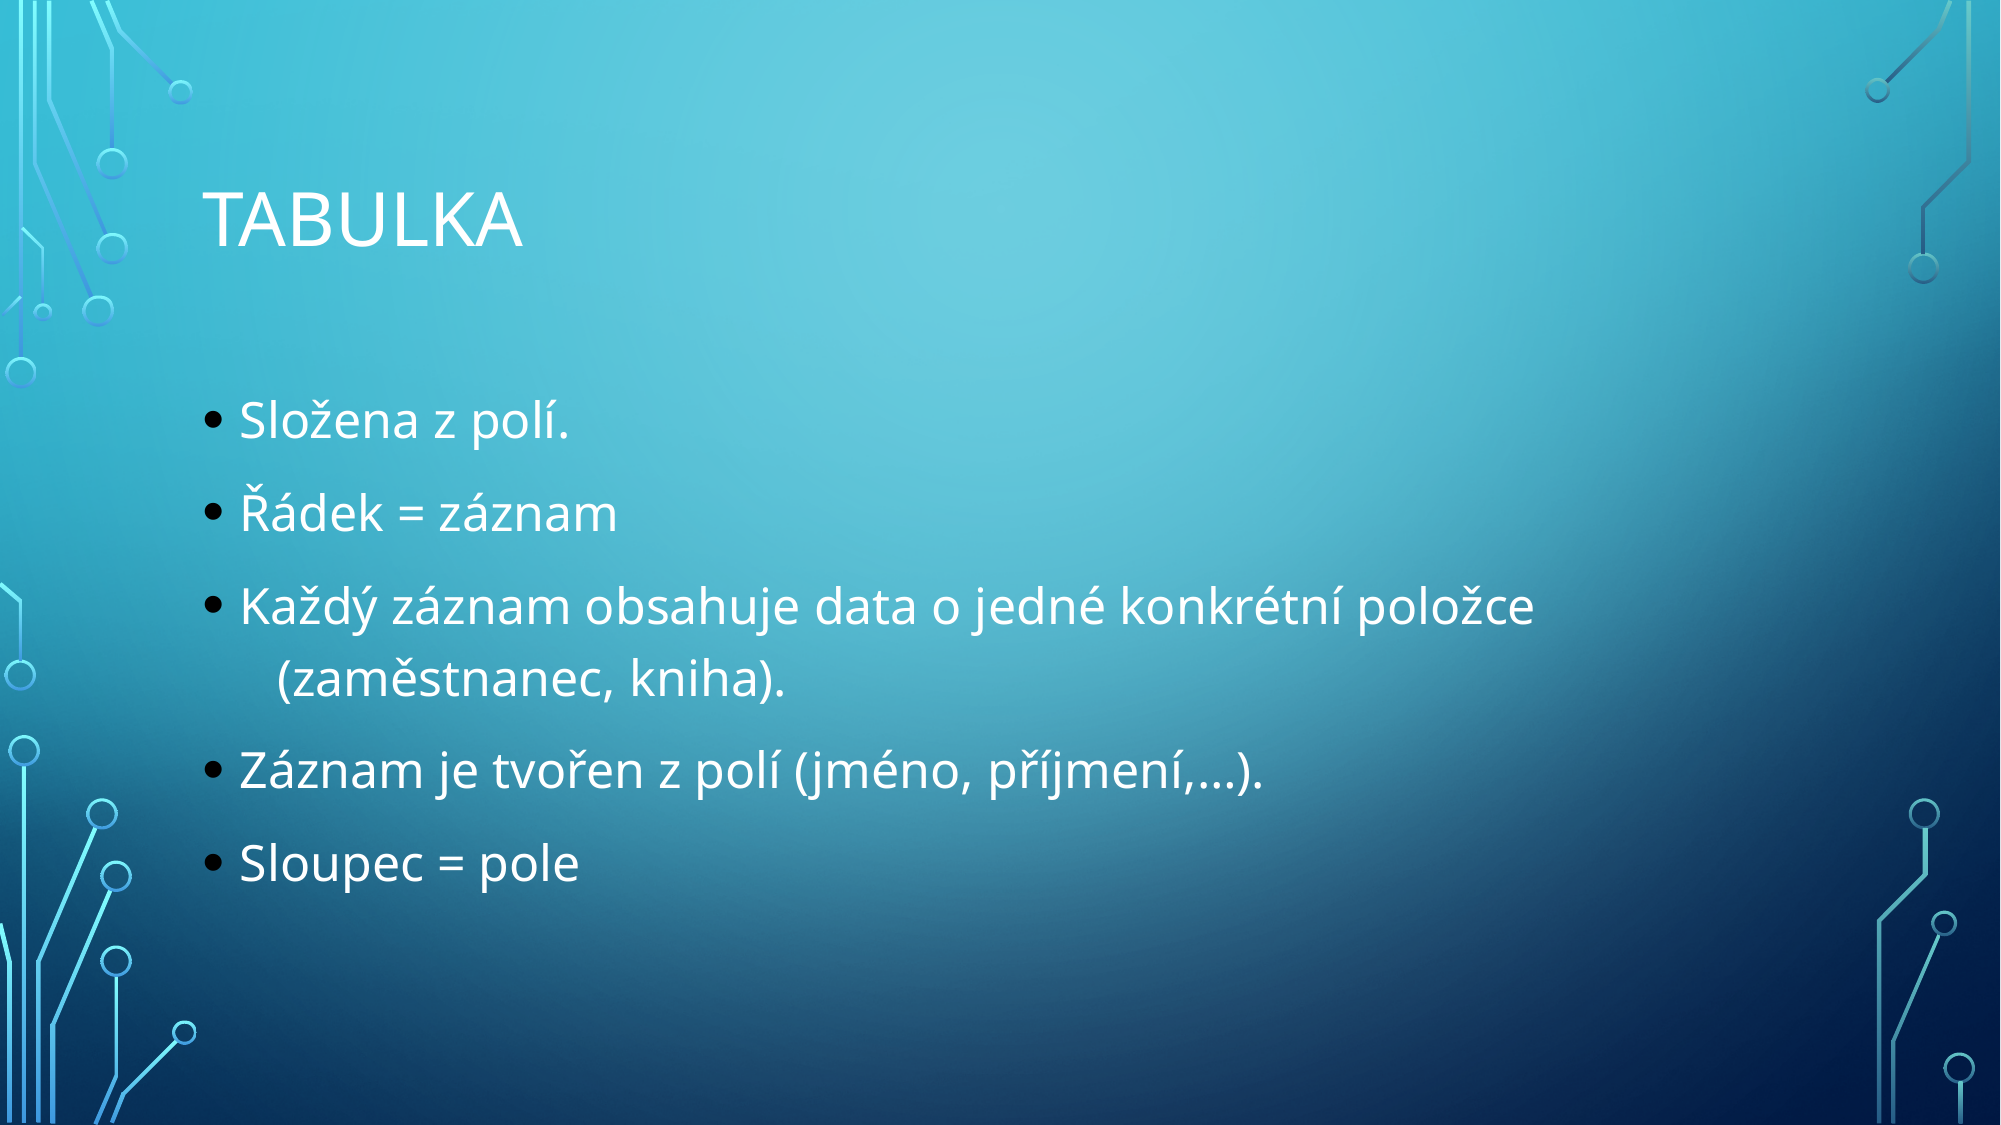

# Tabulka
Složena z polí.
Řádek = záznam
Každý záznam obsahuje data o jedné konkrétní položce (zaměstnanec, kniha).
Záznam je tvořen z polí (jméno, příjmení,…).
Sloupec = pole